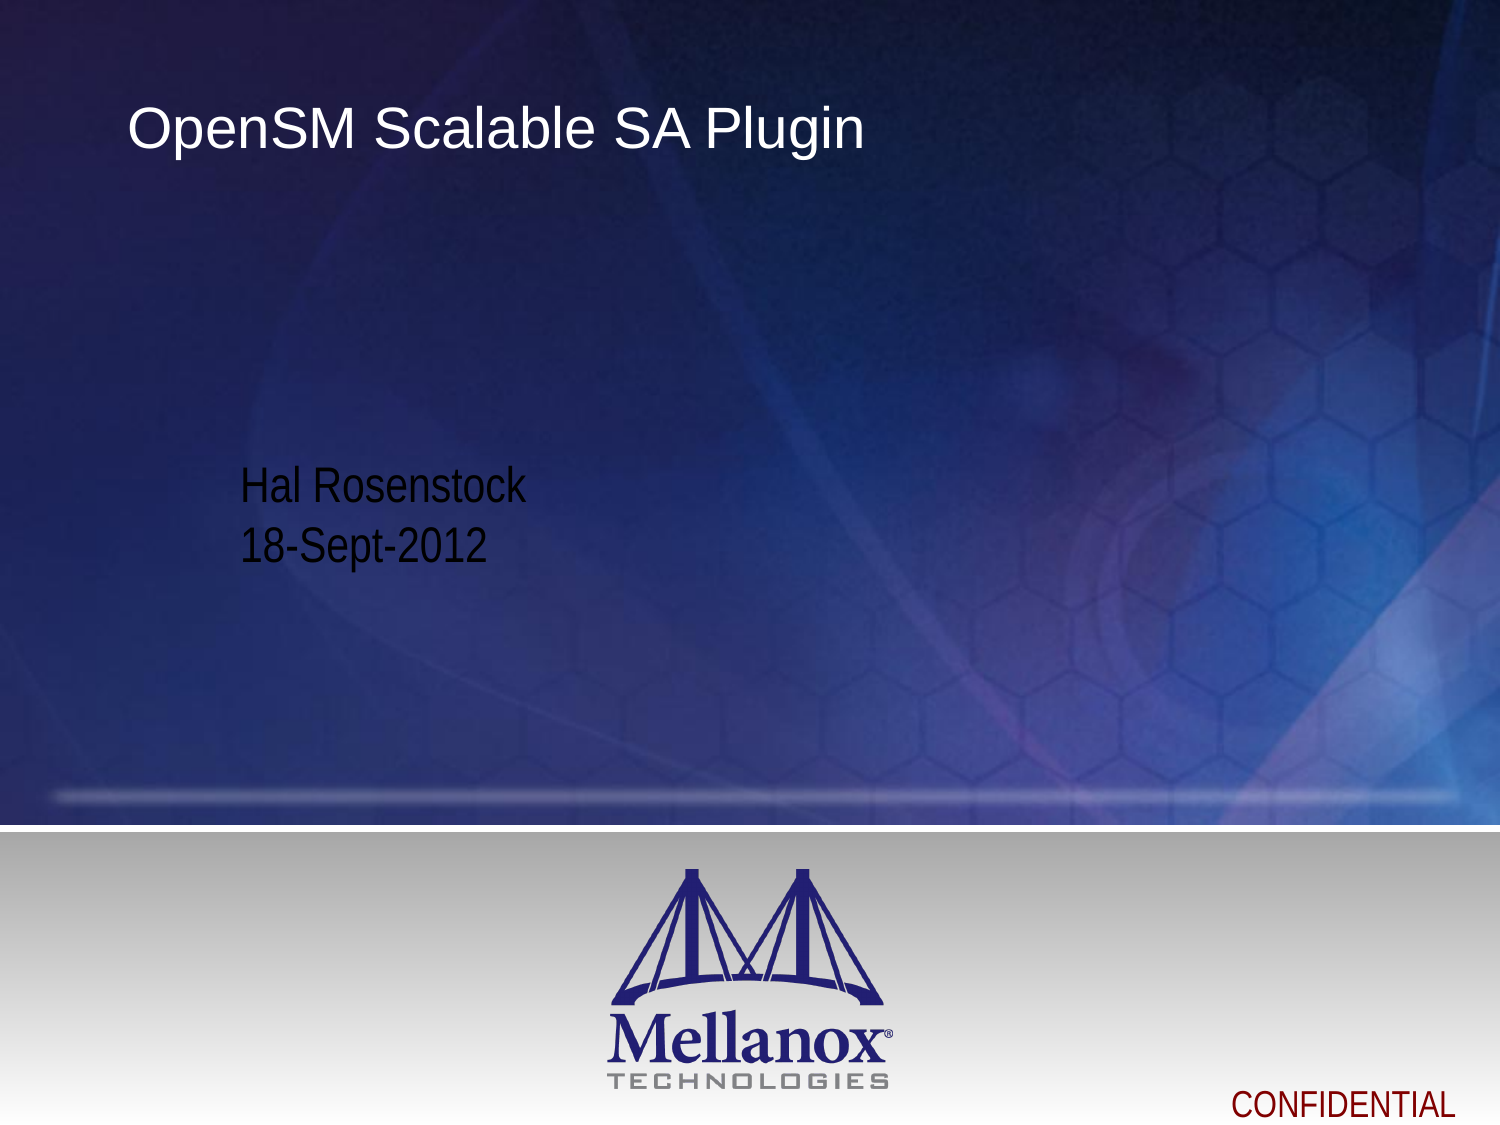

# OpenSM Scalable SA Plugin
Hal Rosenstock
18-Sept-2012